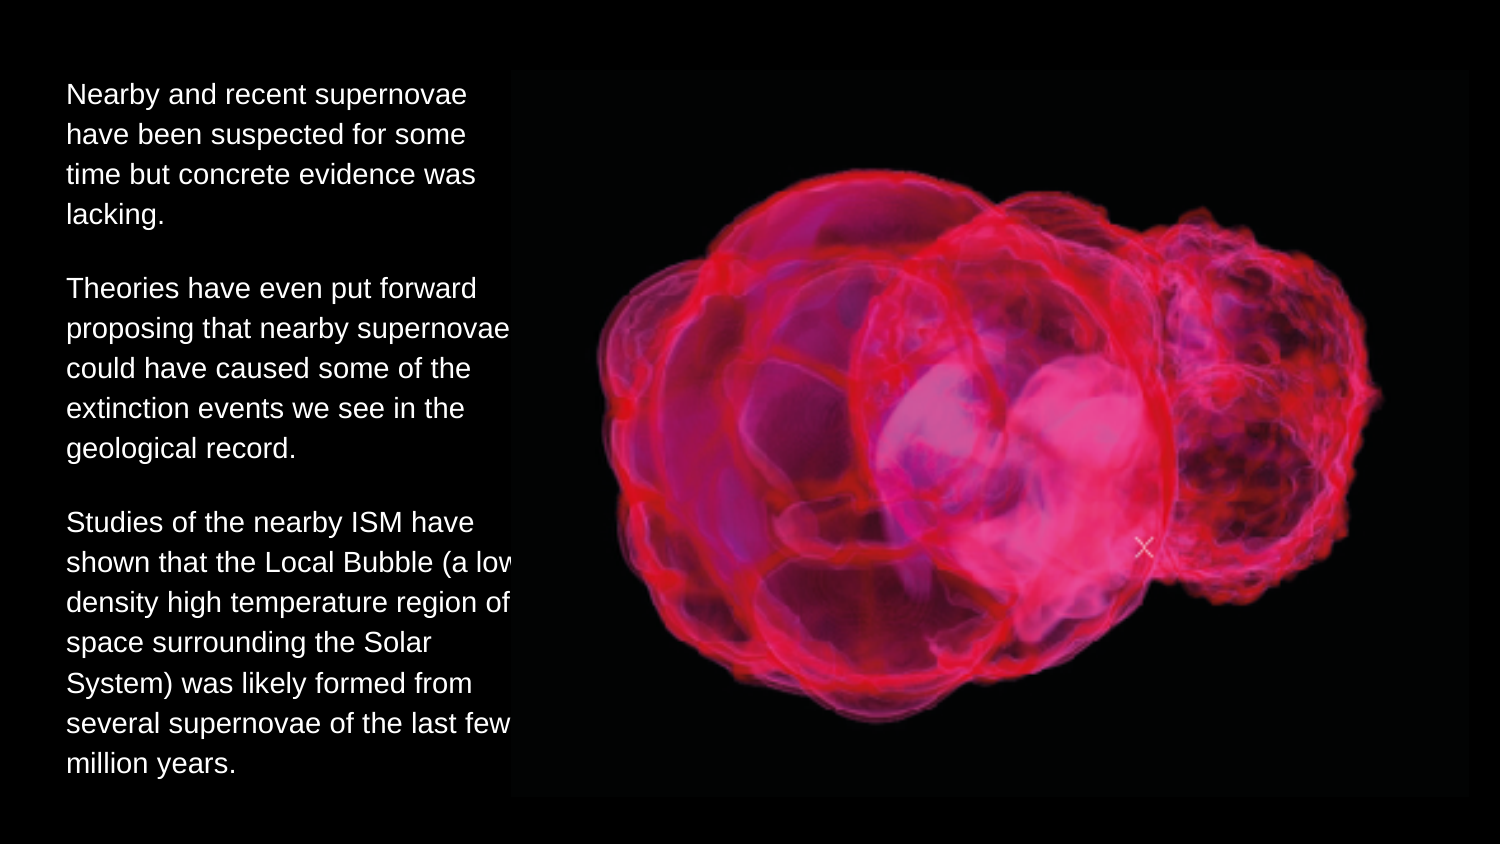

# Nearby and recent supernovae have been suspected for some time but concrete evidence was lacking.
Theories have even put forward proposing that nearby supernovae could have caused some of the extinction events we see in the geological record.
Studies of the nearby ISM have shown that the Local Bubble (a low density high temperature region of space surrounding the Solar System) was likely formed from several supernovae of the last few million years.